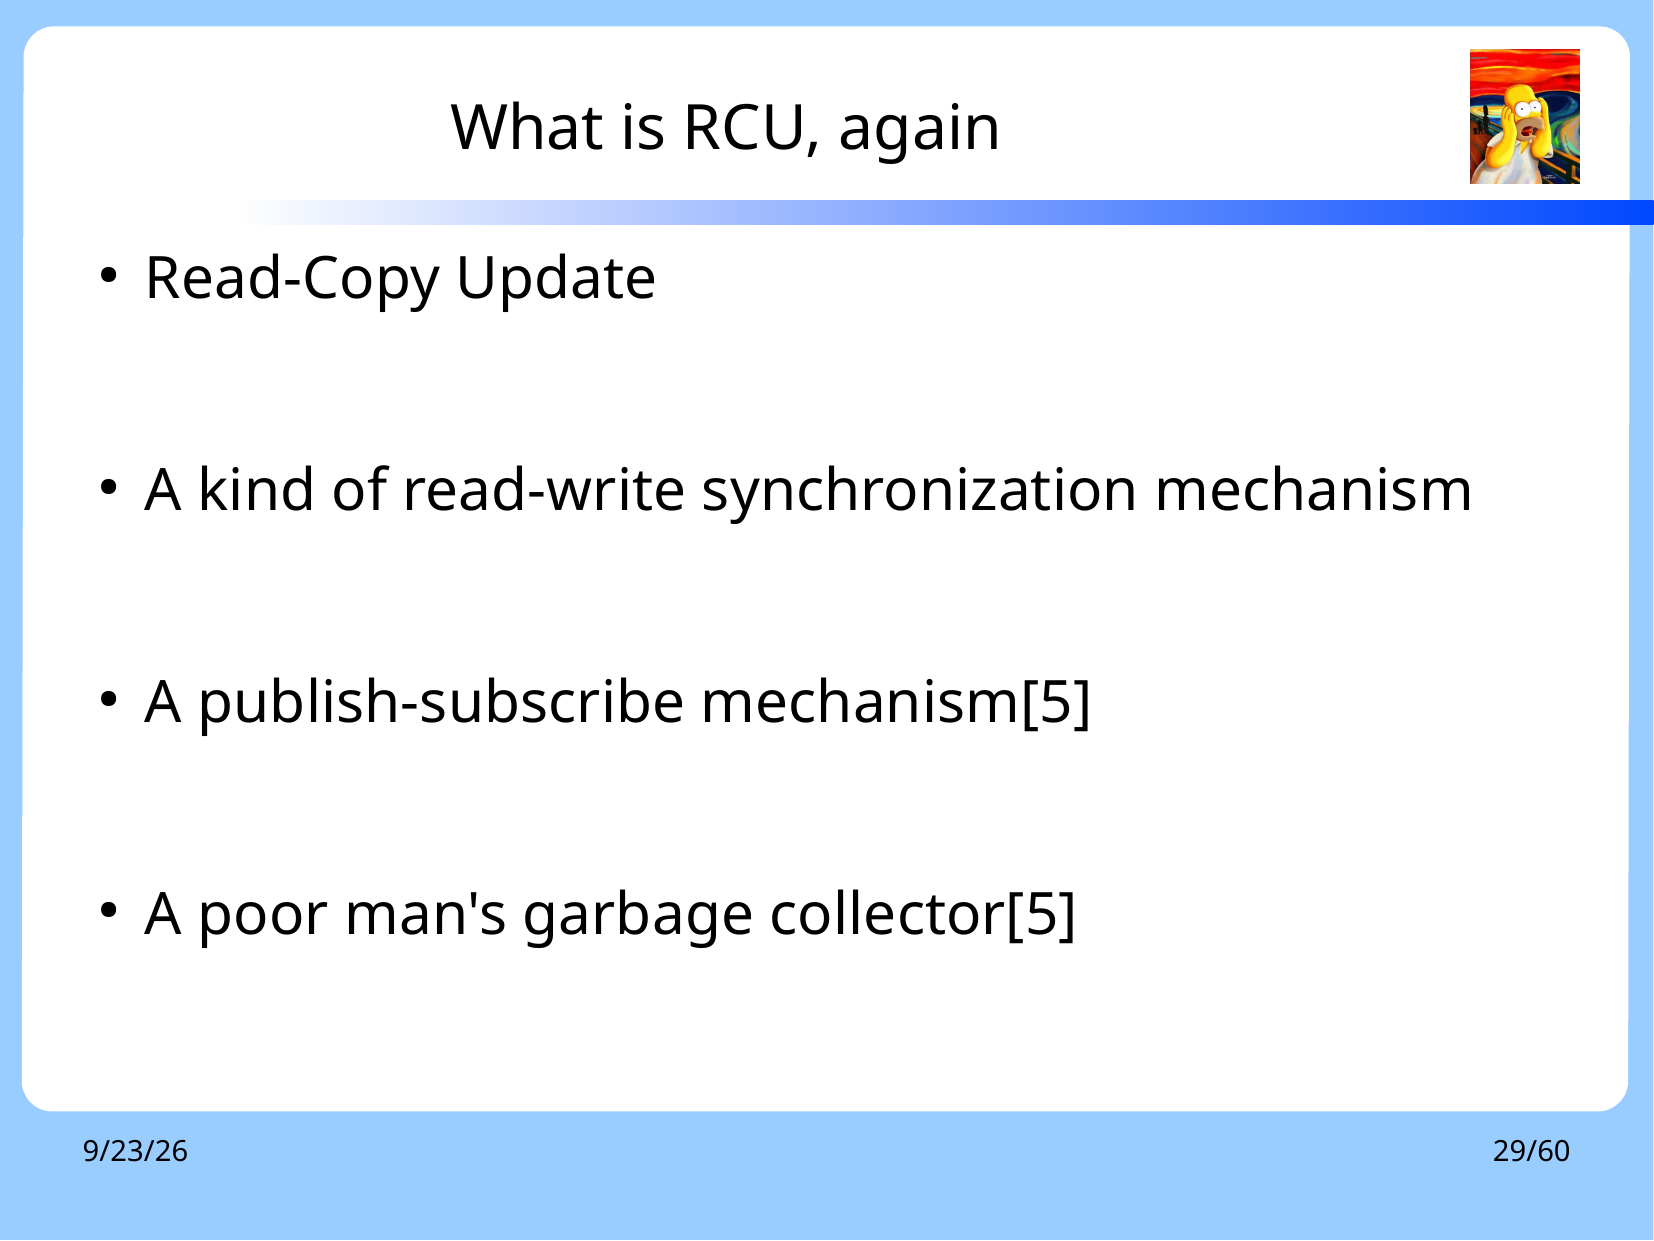

# What is RCU, again
Read-Copy Update
A kind of read-write synchronization mechanism
A publish-subscribe mechanism[5]
A poor man's garbage collector[5]
29